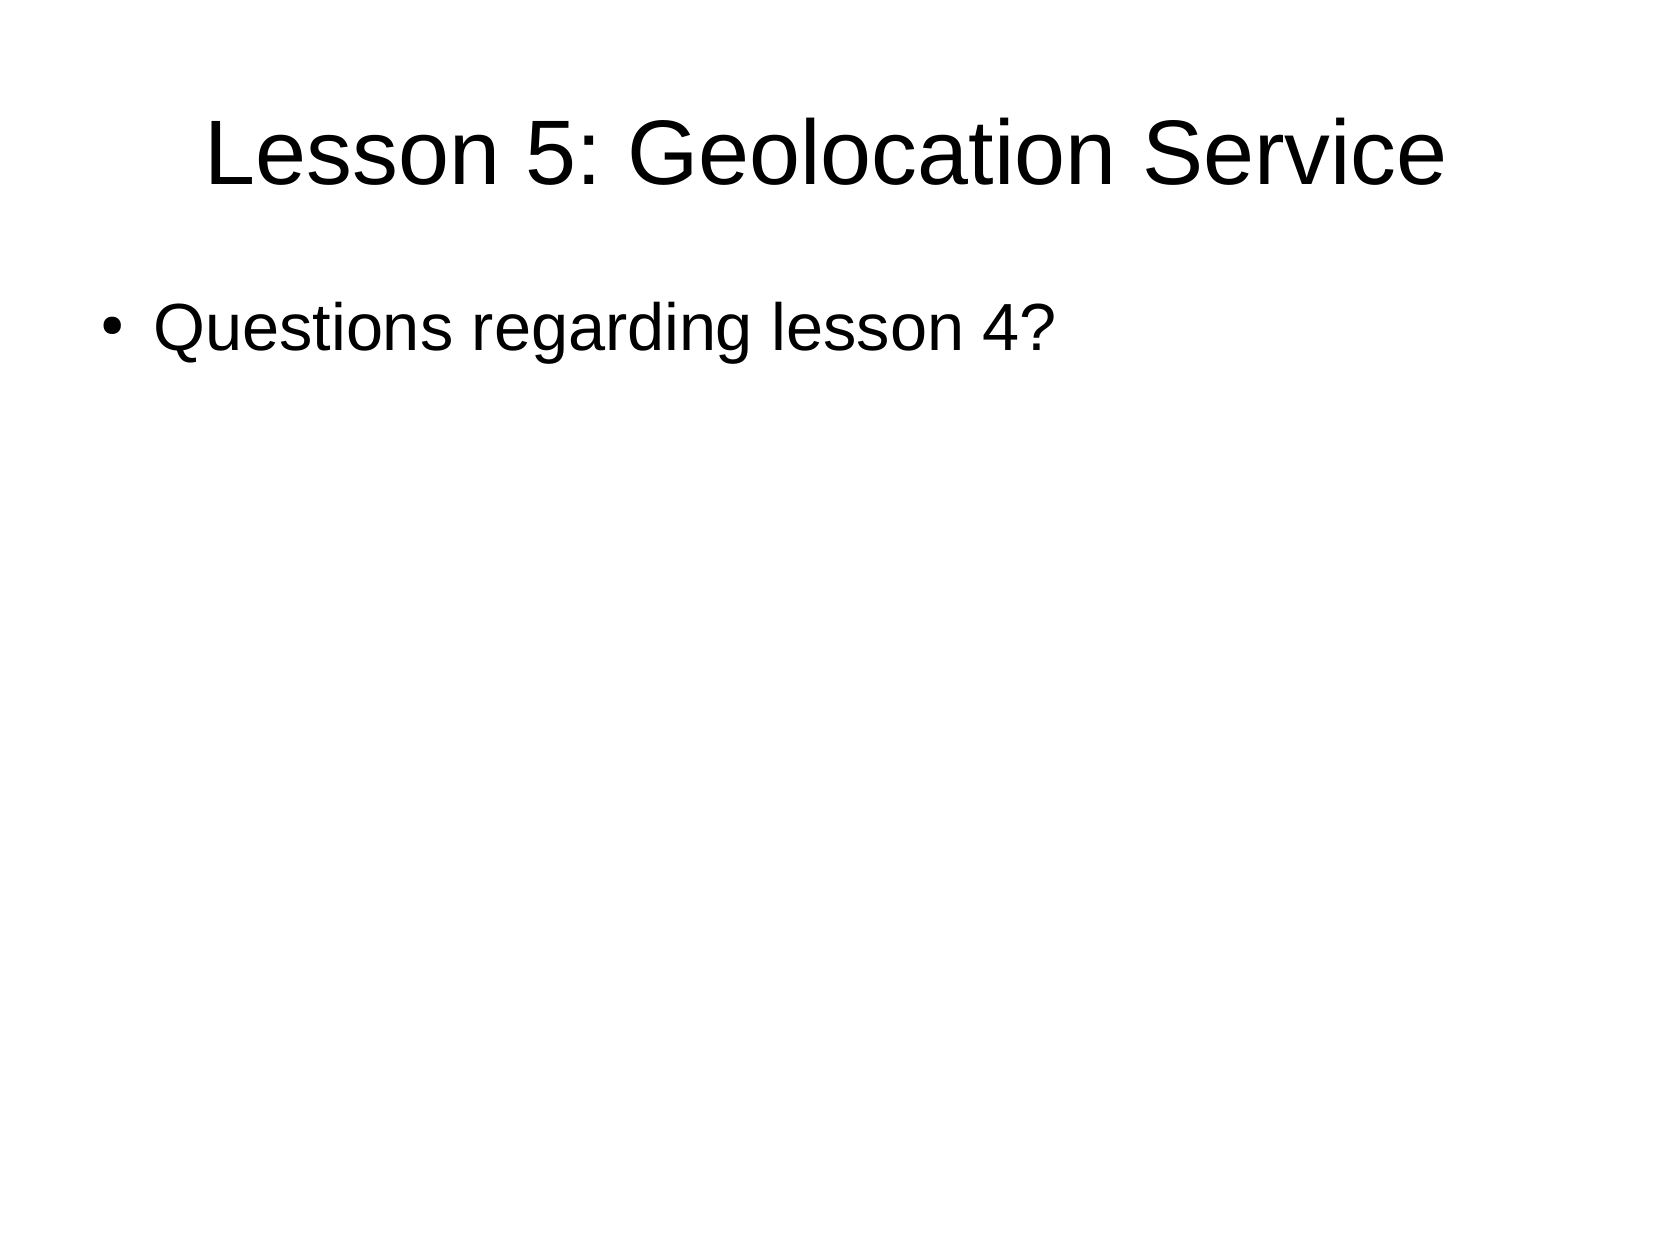

# Lesson 5: Geolocation Service
Questions regarding lesson 4?